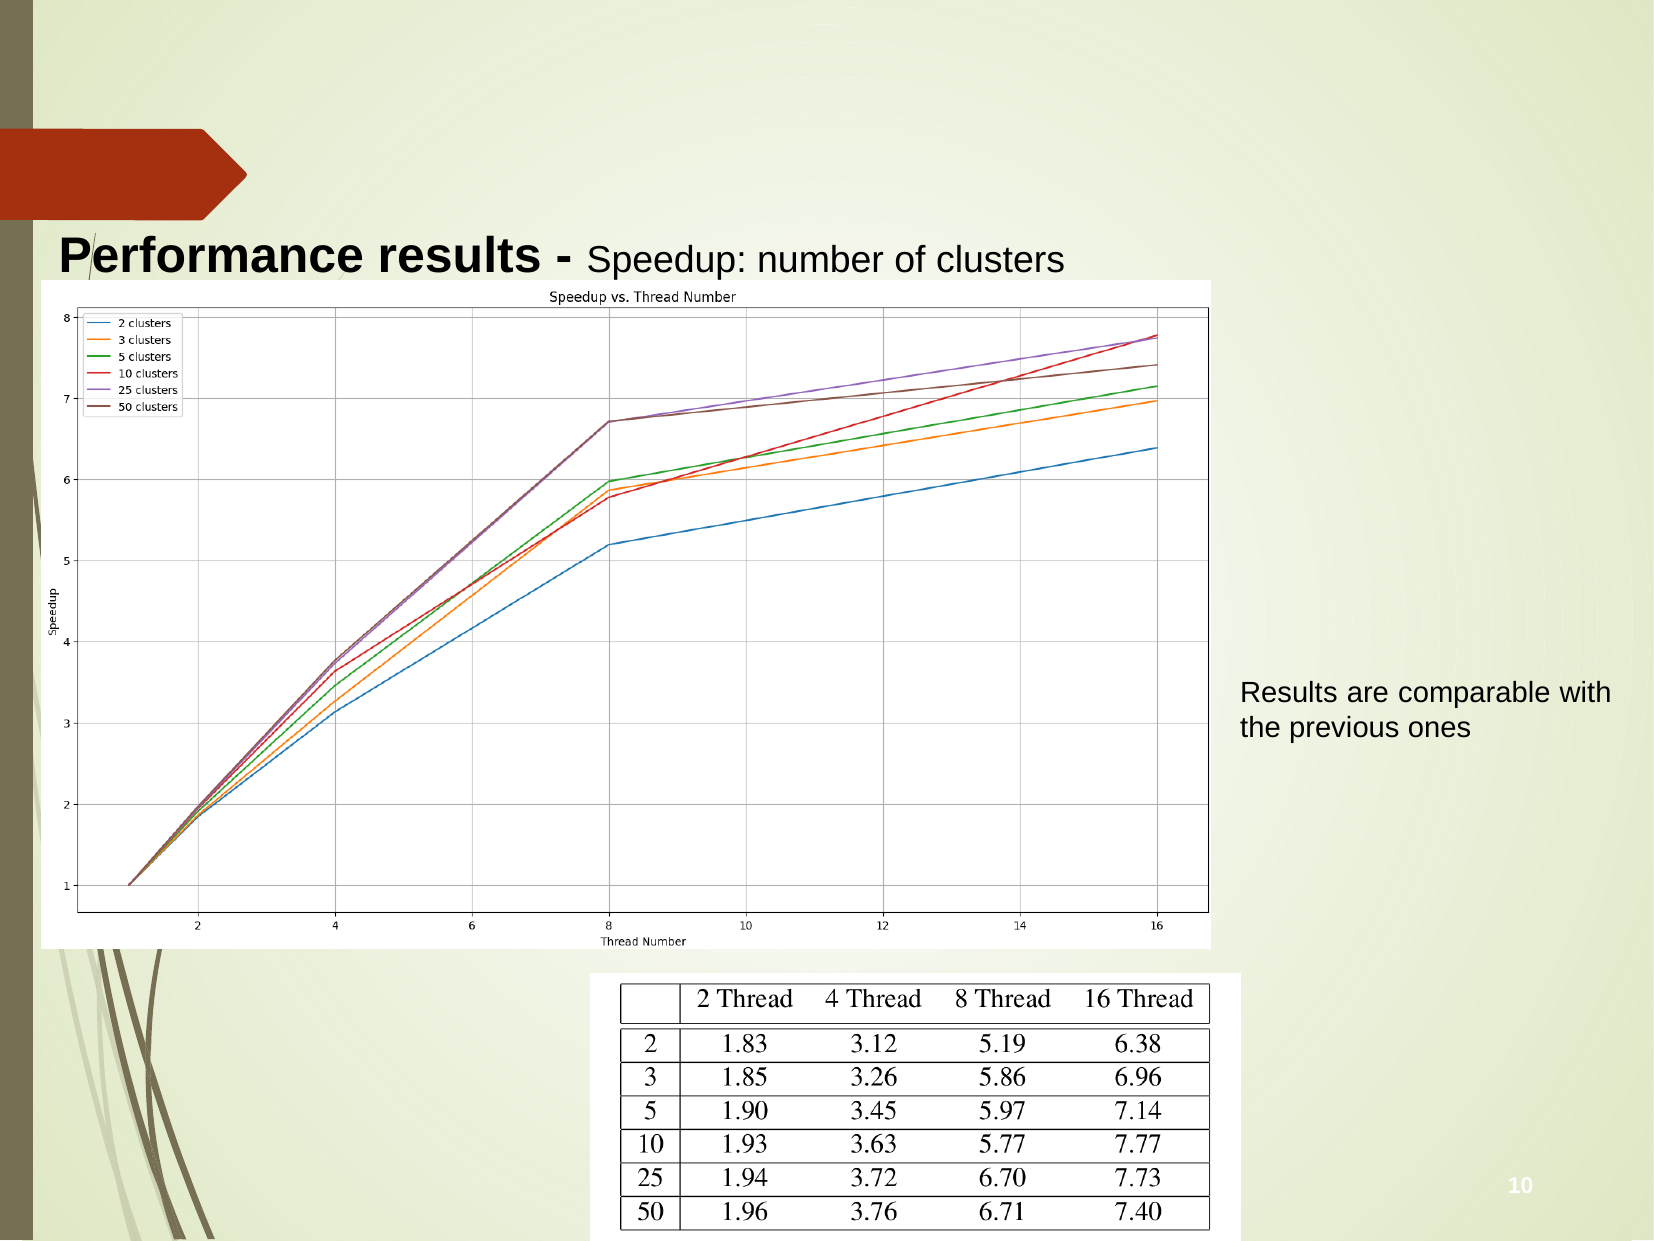

Performance results - Speedup: number of clusters
Results are comparable with the previous ones
10